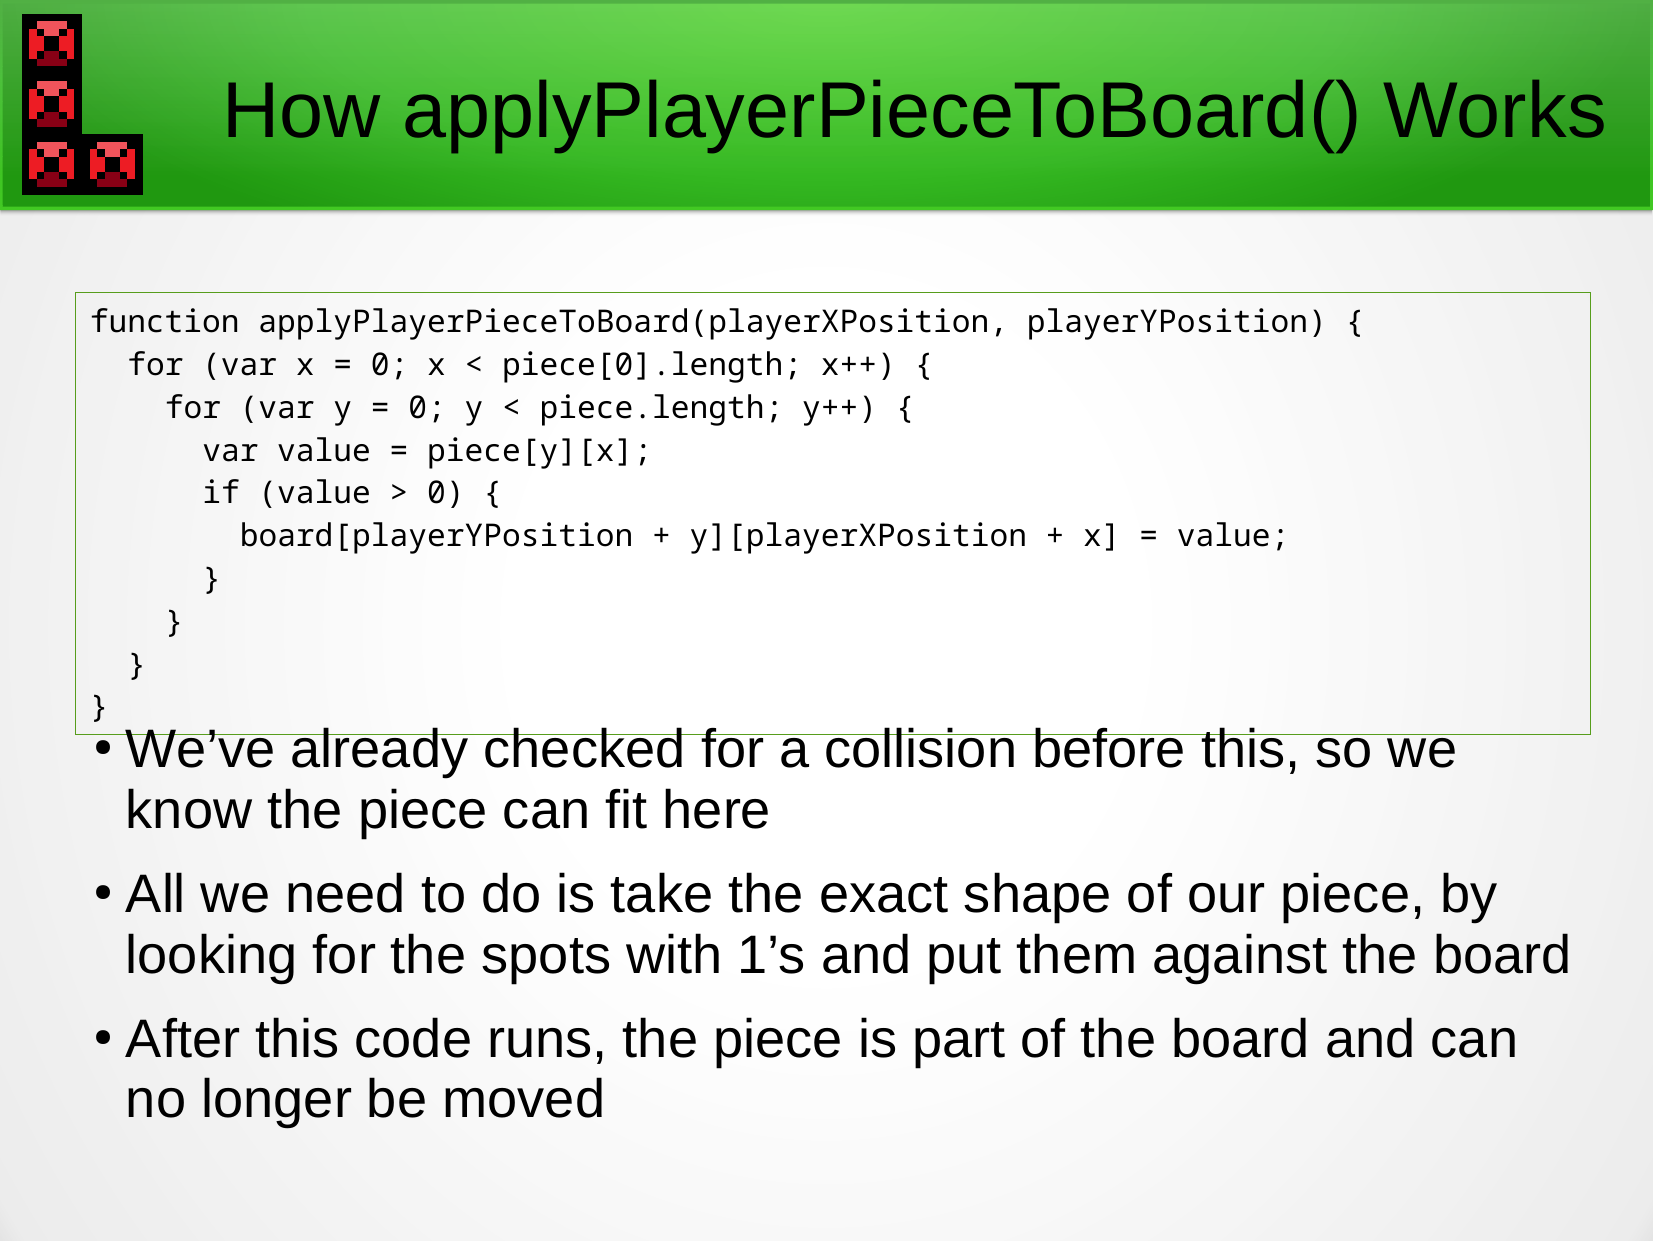

# How applyPlayerPieceToBoard() Works
function applyPlayerPieceToBoard(playerXPosition, playerYPosition) {
 for (var x = 0; x < piece[0].length; x++) {
 for (var y = 0; y < piece.length; y++) {
 var value = piece[y][x];
 if (value > 0) {
 board[playerYPosition + y][playerXPosition + x] = value;
 }
 }
 }
}
We’ve already checked for a collision before this, so we know the piece can fit here
All we need to do is take the exact shape of our piece, by looking for the spots with 1’s and put them against the board
After this code runs, the piece is part of the board and can no longer be moved